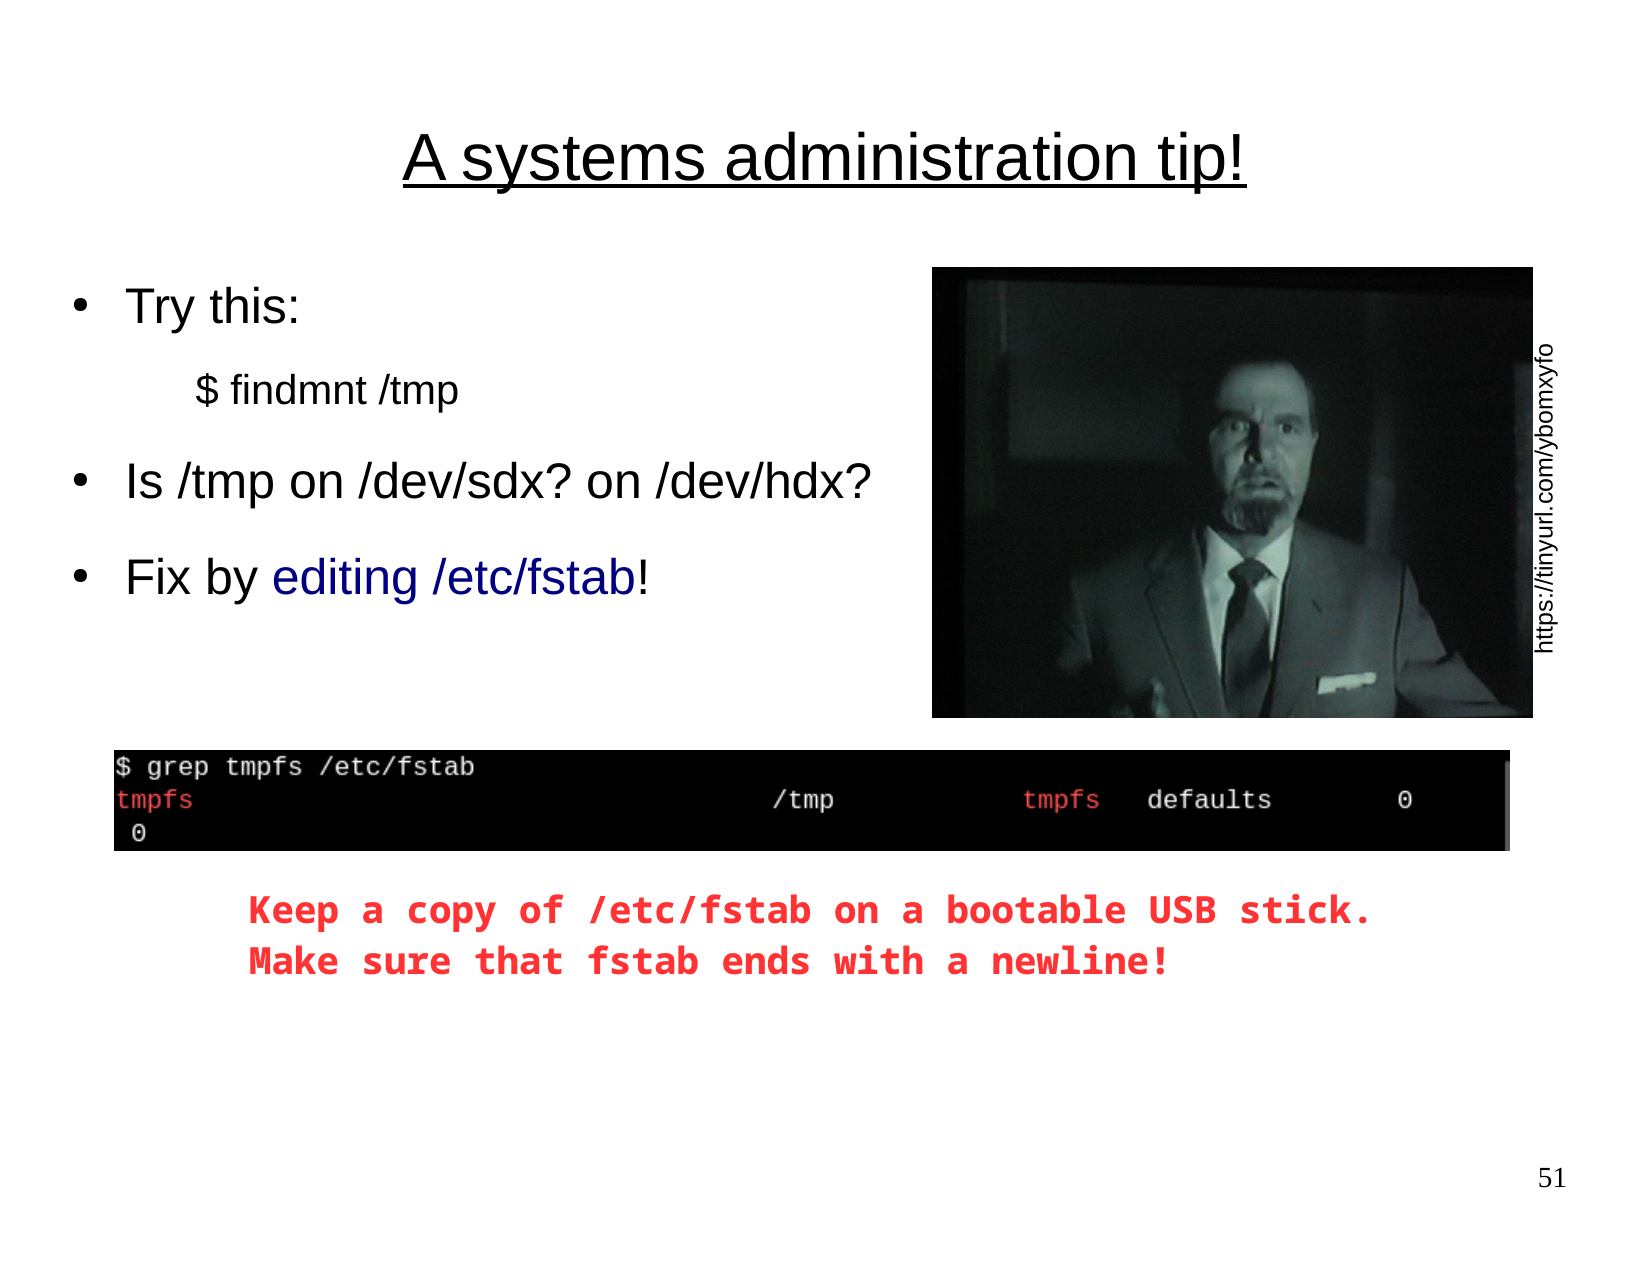

# A systems administration tip!
https://tinyurl.com/ybomxyfo
Try this:
$ findmnt /tmp
Is /tmp on /dev/sdx? on /dev/hdx?
Fix by editing /etc/fstab!
Keep a copy of /etc/fstab on a bootable USB stick.
Make sure that fstab ends with a newline!
51